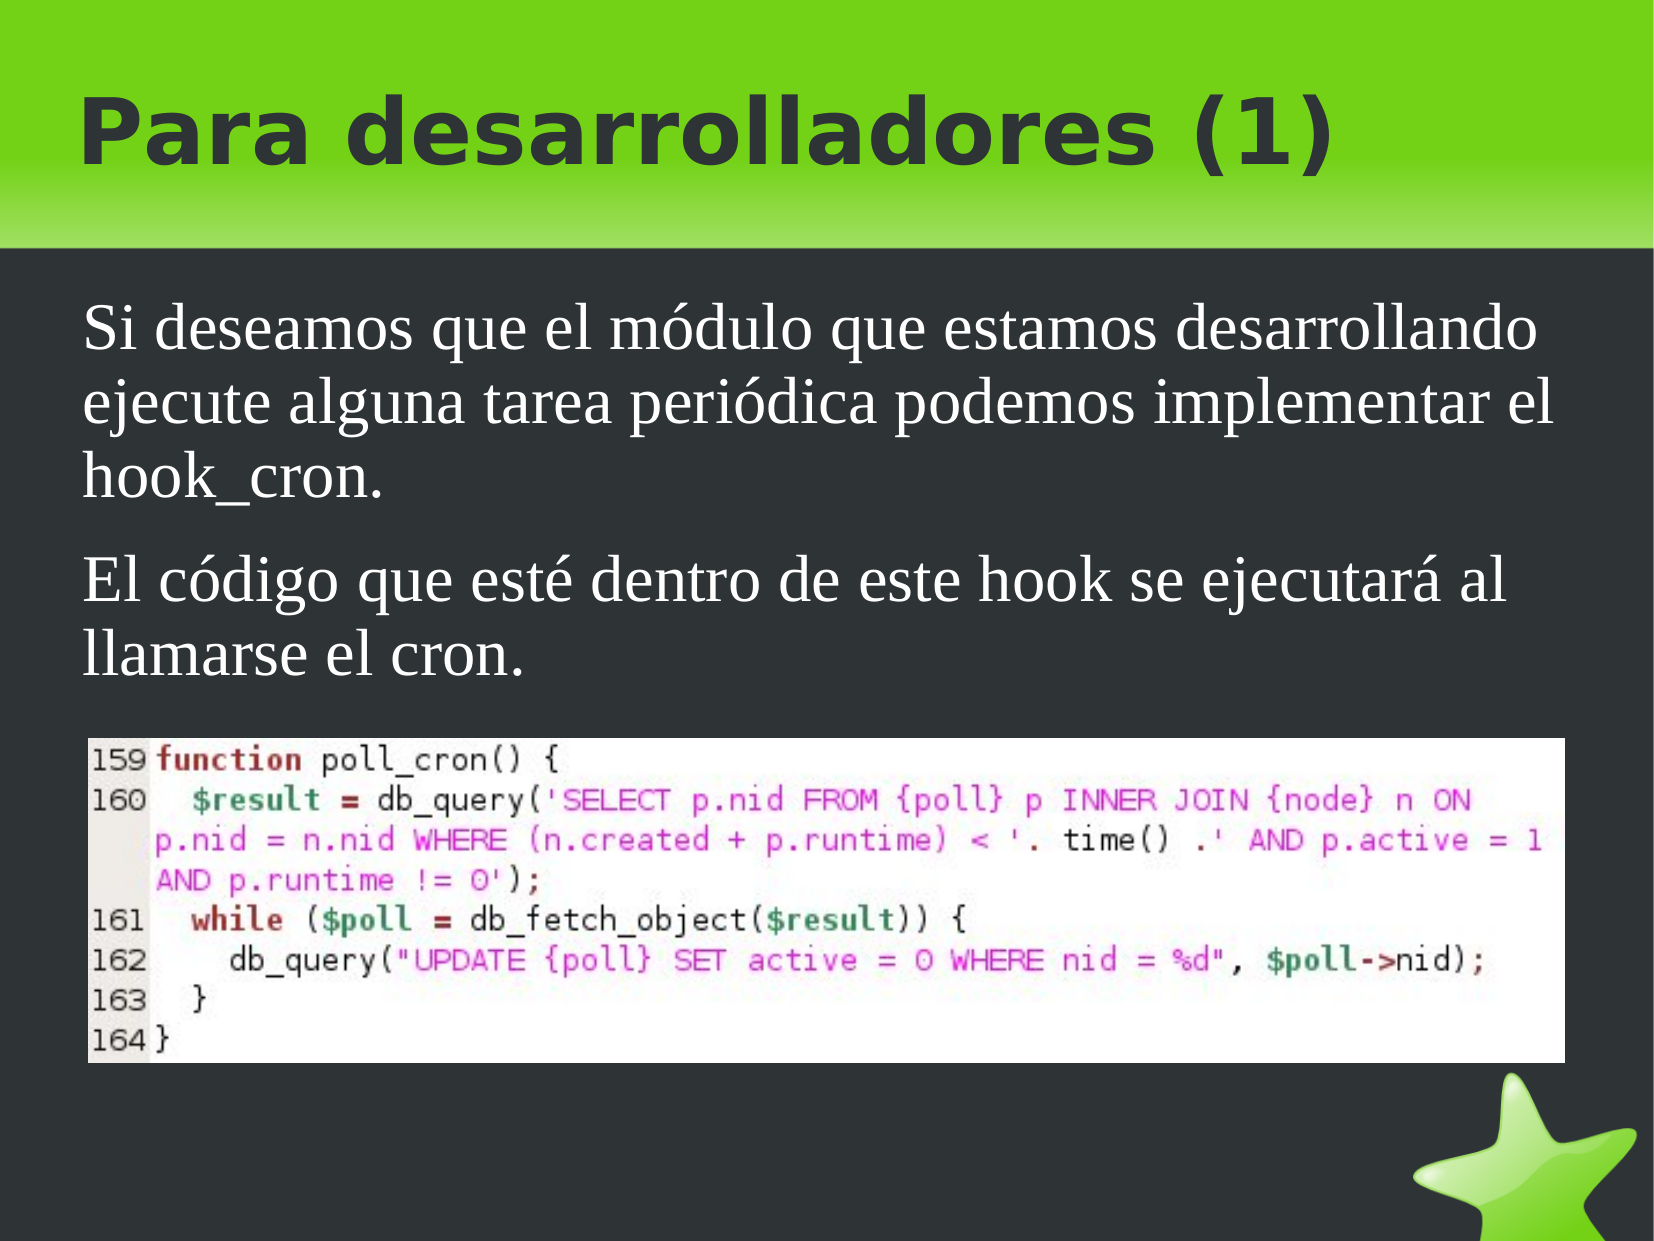

# Para desarrolladores (1)
Si deseamos que el módulo que estamos desarrollando ejecute alguna tarea periódica podemos implementar el hook_cron.
El código que esté dentro de este hook se ejecutará al llamarse el cron.